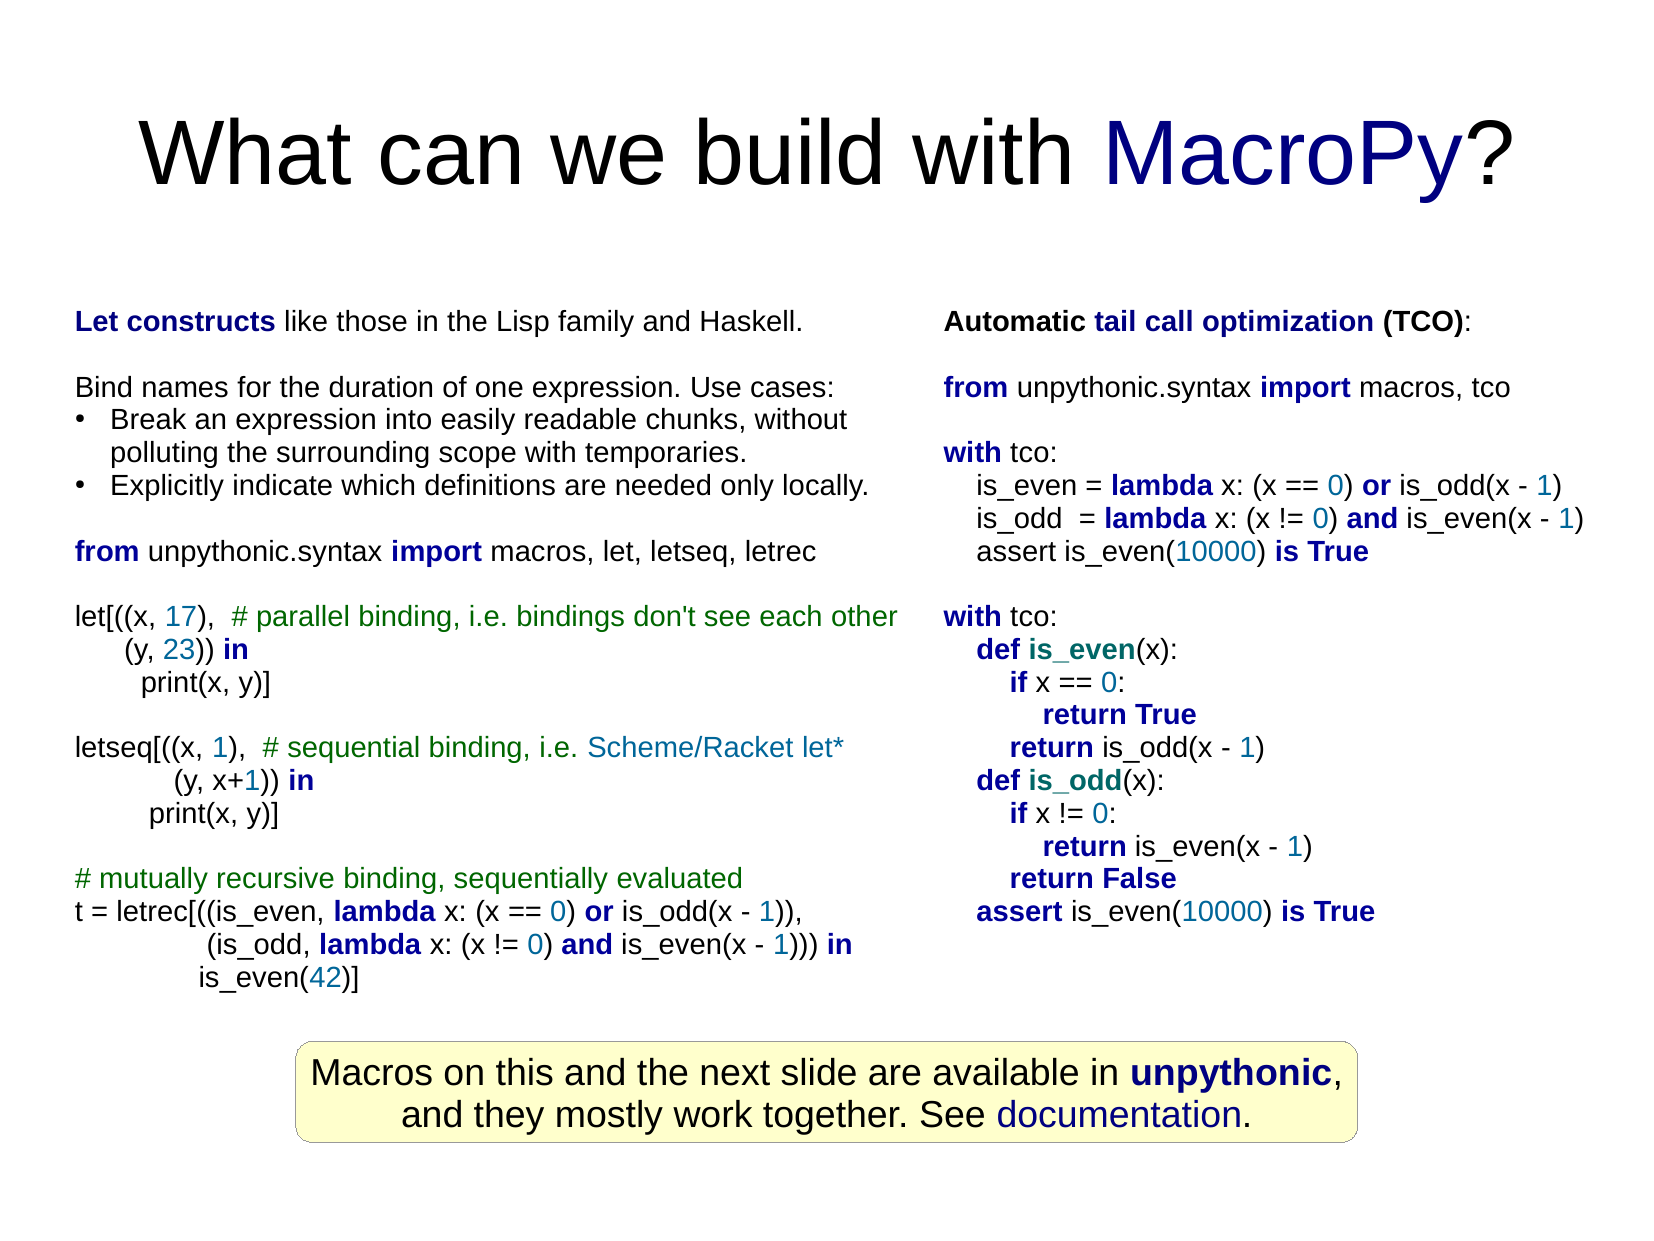

# What can we build with MacroPy?
Let constructs like those in the Lisp family and Haskell.
Bind names for the duration of one expression. Use cases:
Break an expression into easily readable chunks, without
polluting the surrounding scope with temporaries.
Explicitly indicate which definitions are needed only locally.
from unpythonic.syntax import macros, let, letseq, letrec
let[((x, 17), # parallel binding, i.e. bindings don't see each other
 (y, 23)) in
 print(x, y)]
letseq[((x, 1), # sequential binding, i.e. Scheme/Racket let*
 (y, x+1)) in
 print(x, y)]
# mutually recursive binding, sequentially evaluated
t = letrec[((is_even, lambda x: (x == 0) or is_odd(x - 1)),
 (is_odd, lambda x: (x != 0) and is_even(x - 1))) in
 is_even(42)]
Automatic tail call optimization (TCO):
from unpythonic.syntax import macros, tco
with tco:
 is_even = lambda x: (x == 0) or is_odd(x - 1)
 is_odd = lambda x: (x != 0) and is_even(x - 1)
 assert is_even(10000) is True
with tco:
 def is_even(x):
 if x == 0:
 return True
 return is_odd(x - 1)
 def is_odd(x):
 if x != 0:
 return is_even(x - 1)
 return False
 assert is_even(10000) is True
Macros on this and the next slide are available in unpythonic,
and they mostly work together. See documentation.